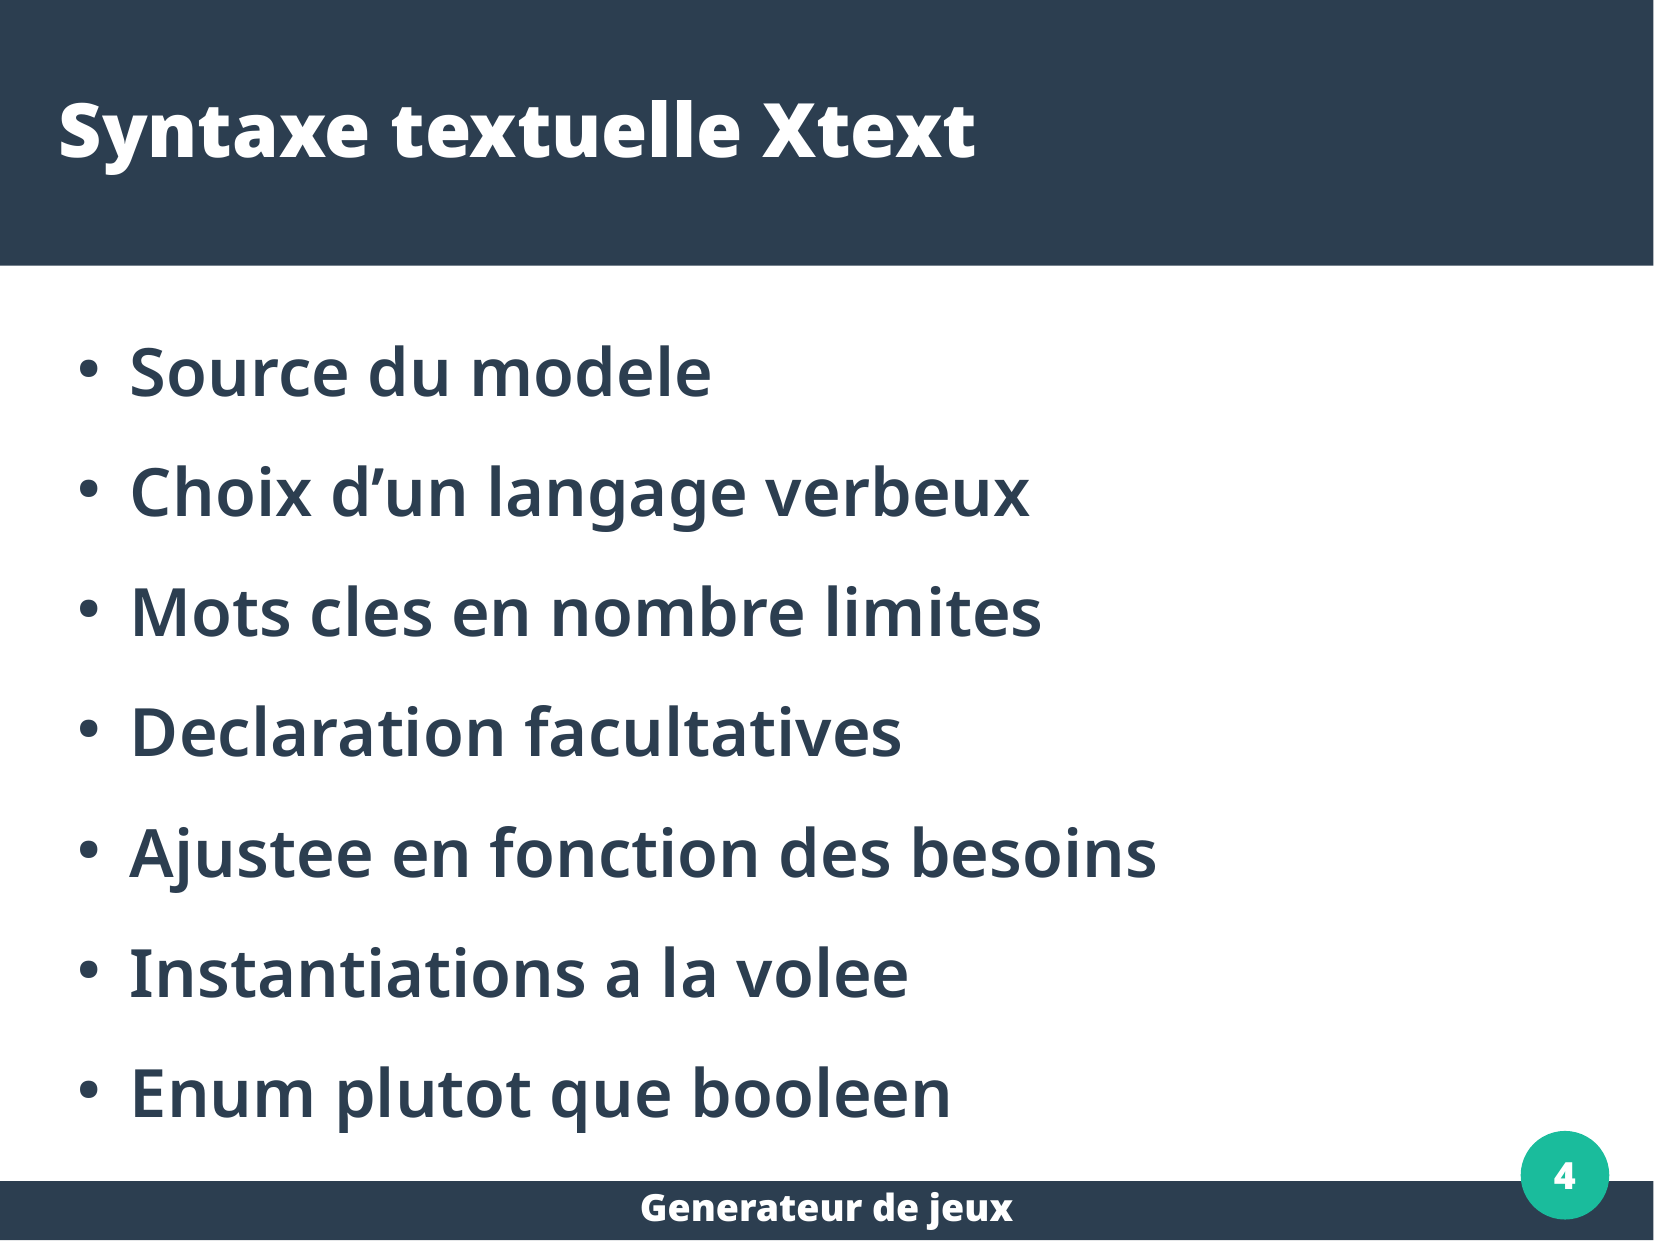

# Syntaxe textuelle Xtext
Source du modele
Choix d’un langage verbeux
Mots cles en nombre limites
Declaration facultatives
Ajustee en fonction des besoins
Instantiations a la volee
Enum plutot que booleen
4
Generateur de jeux